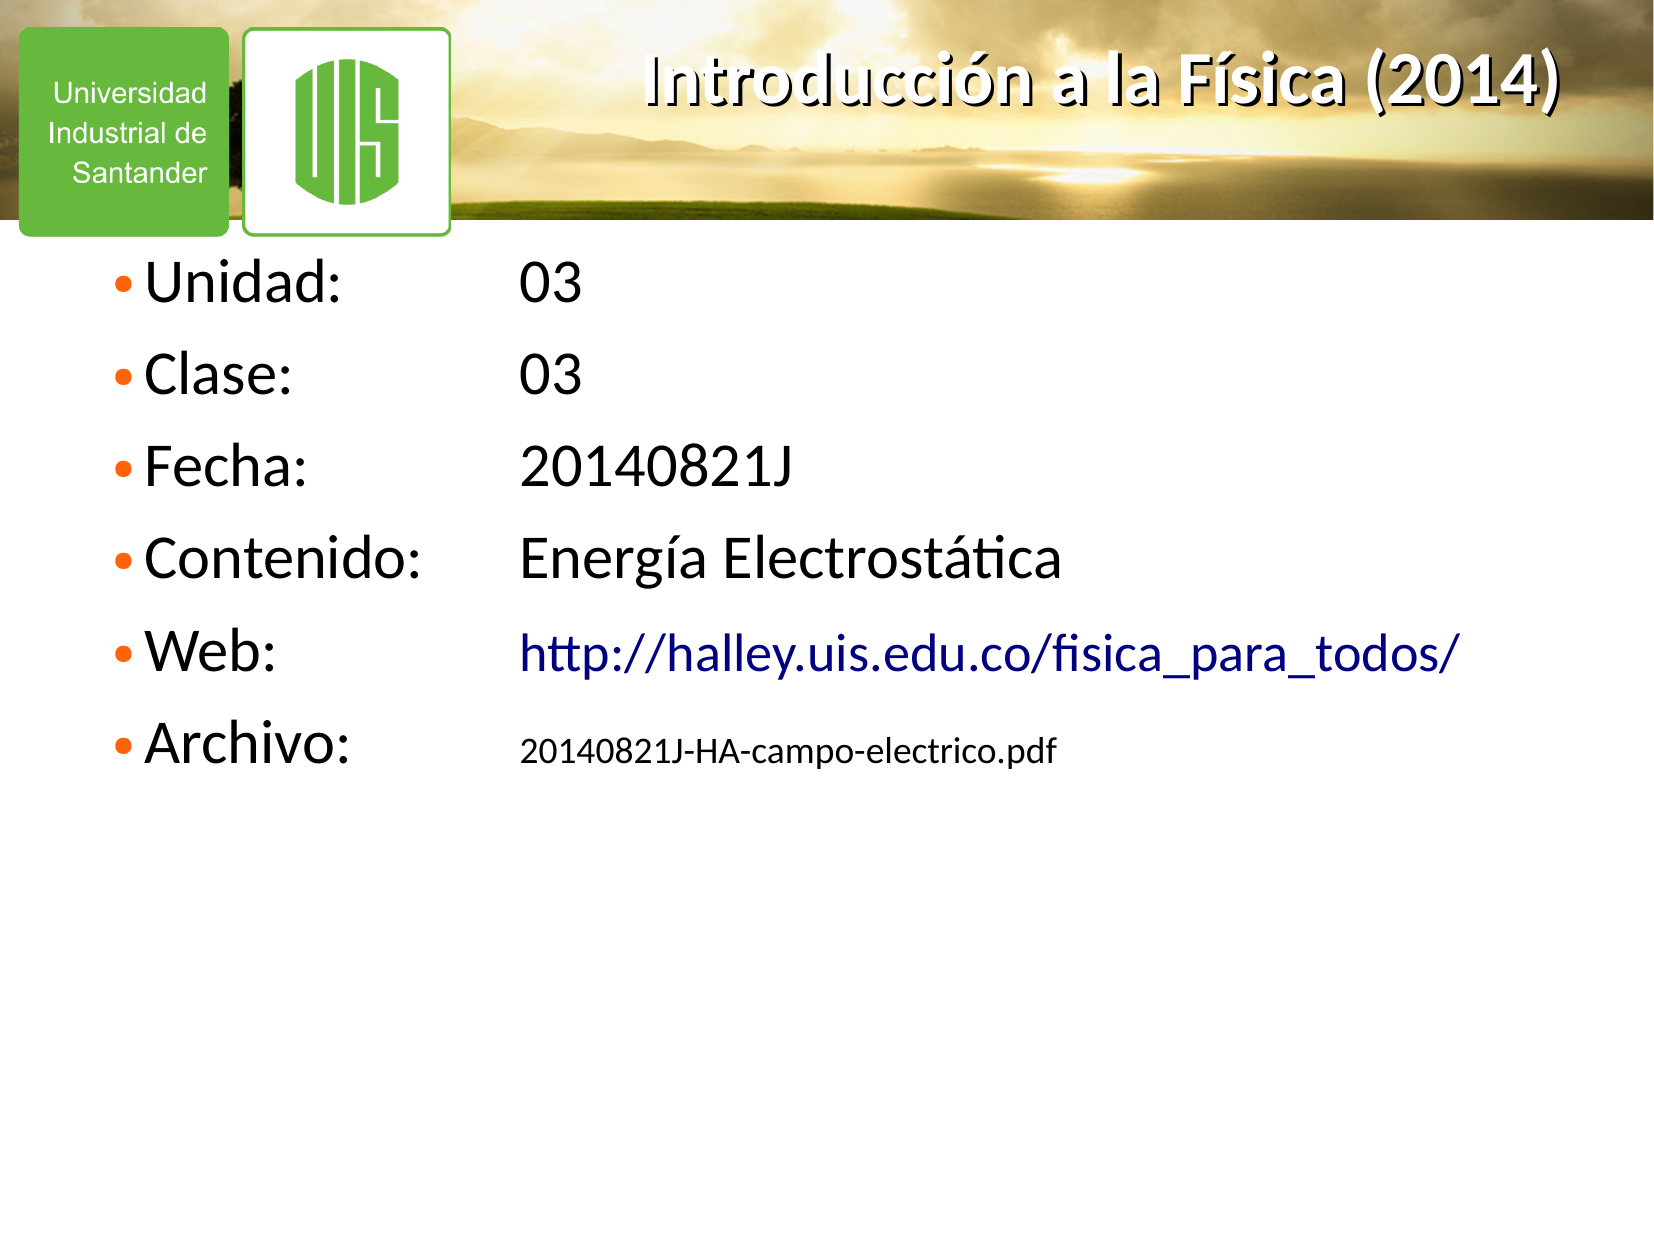

# Introducción a la Física (2014)
Unidad:			03
Clase:				03
Fecha:			20140821J
Contenido:		Energía Electrostática
Web:				http://halley.uis.edu.co/fisica_para_todos/
Archivo:			20140821J-HA-campo-electrico.pdf